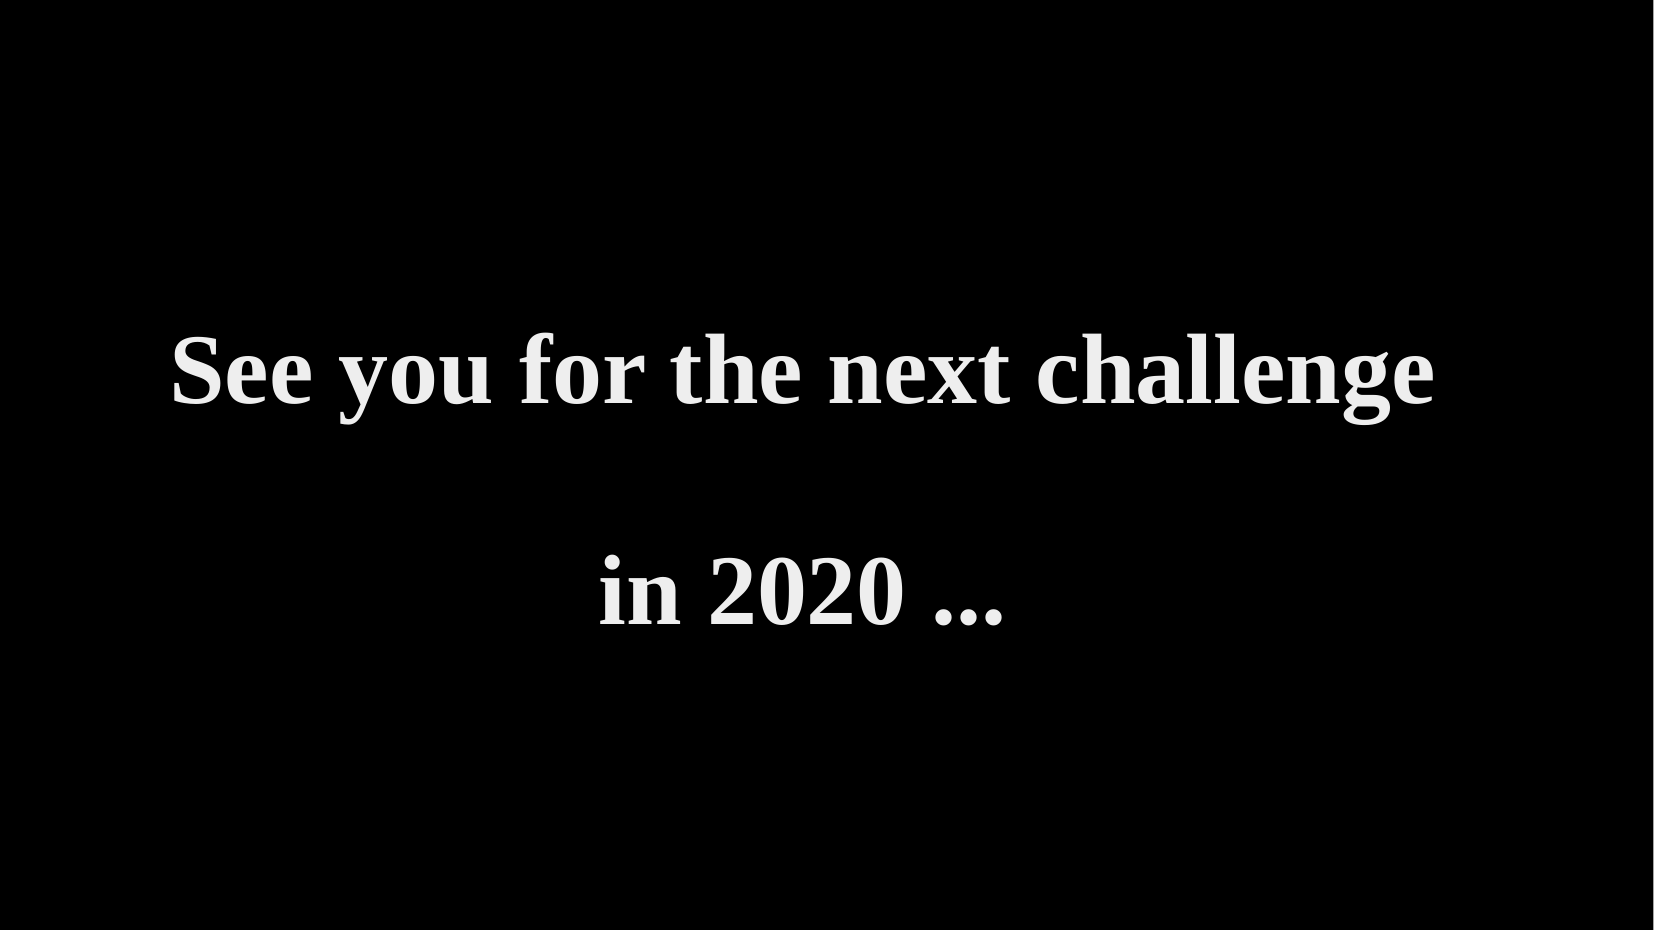

See you for the next challenge
in 2020 ...